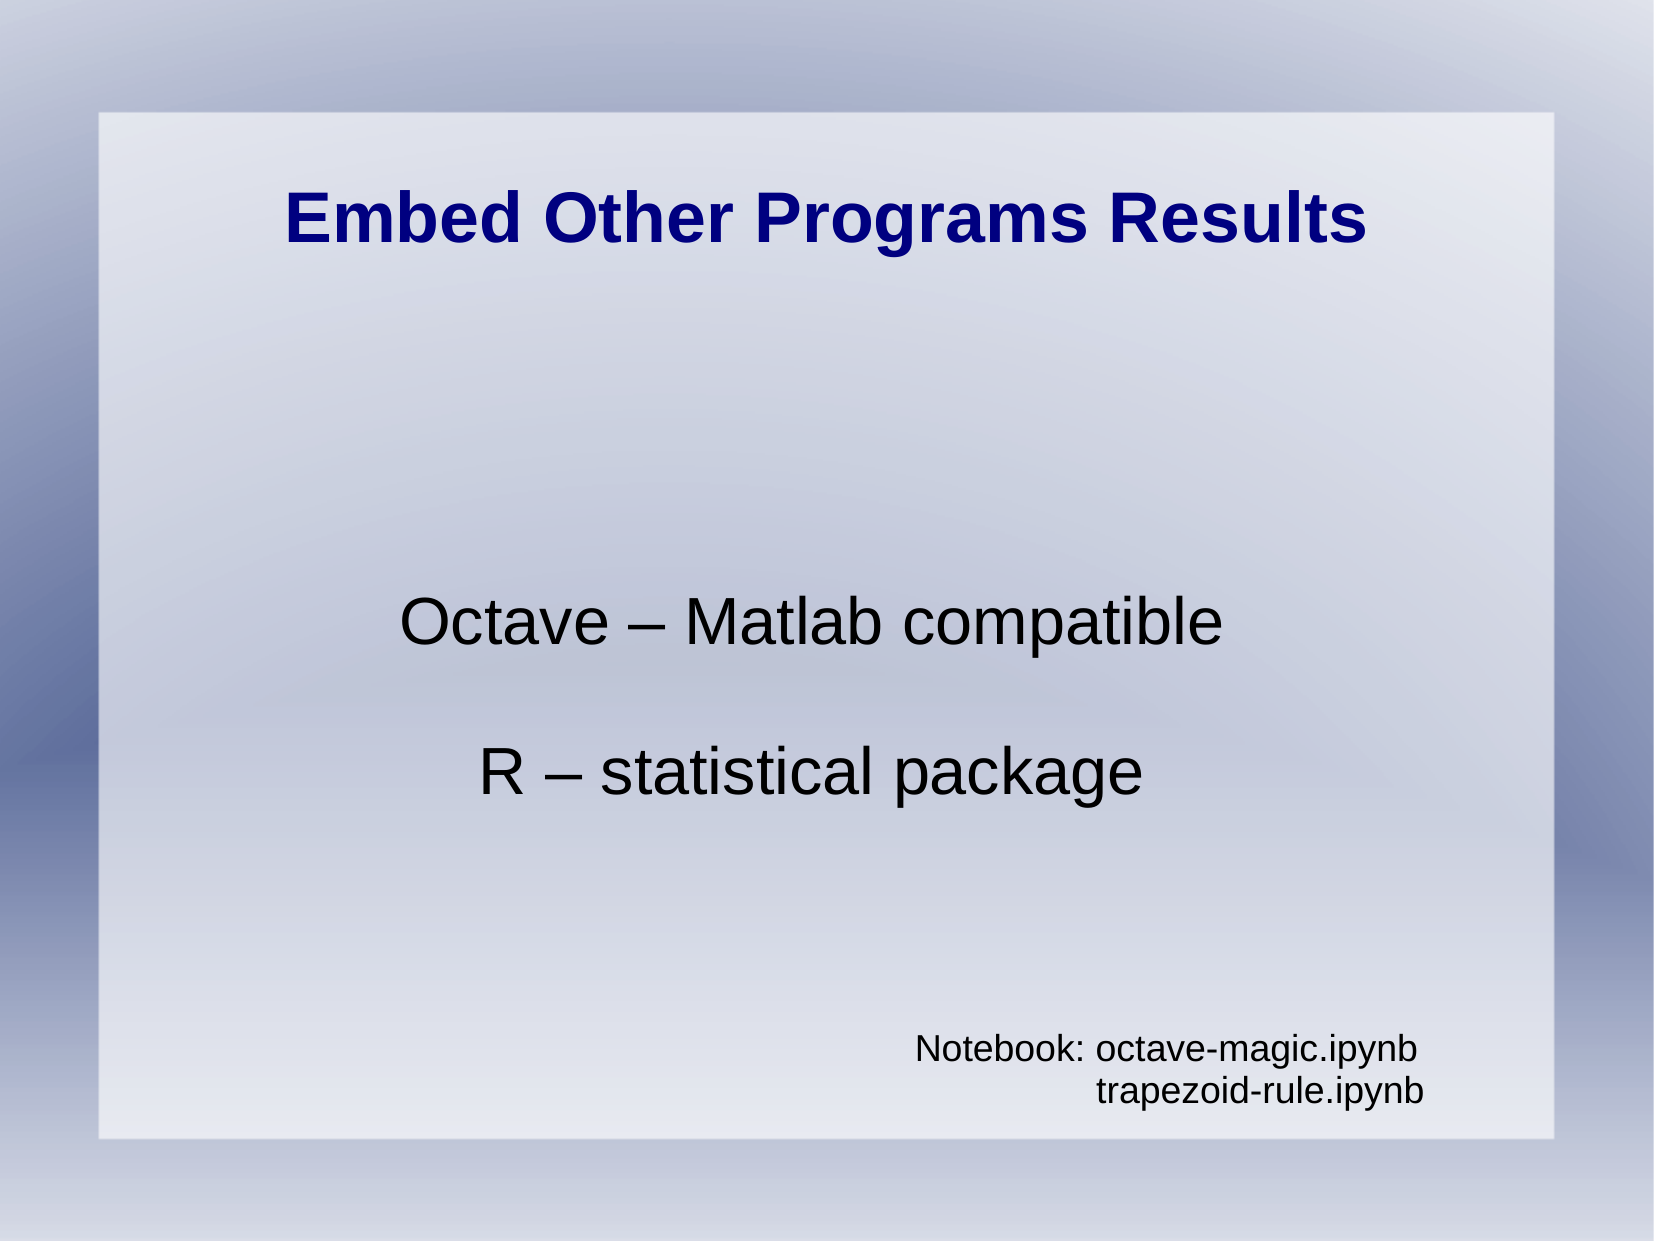

# Embed Other Programs Results
Octave – Matlab compatible
R – statistical package
Notebook: octave-magic.ipynb
		 trapezoid-rule.ipynb